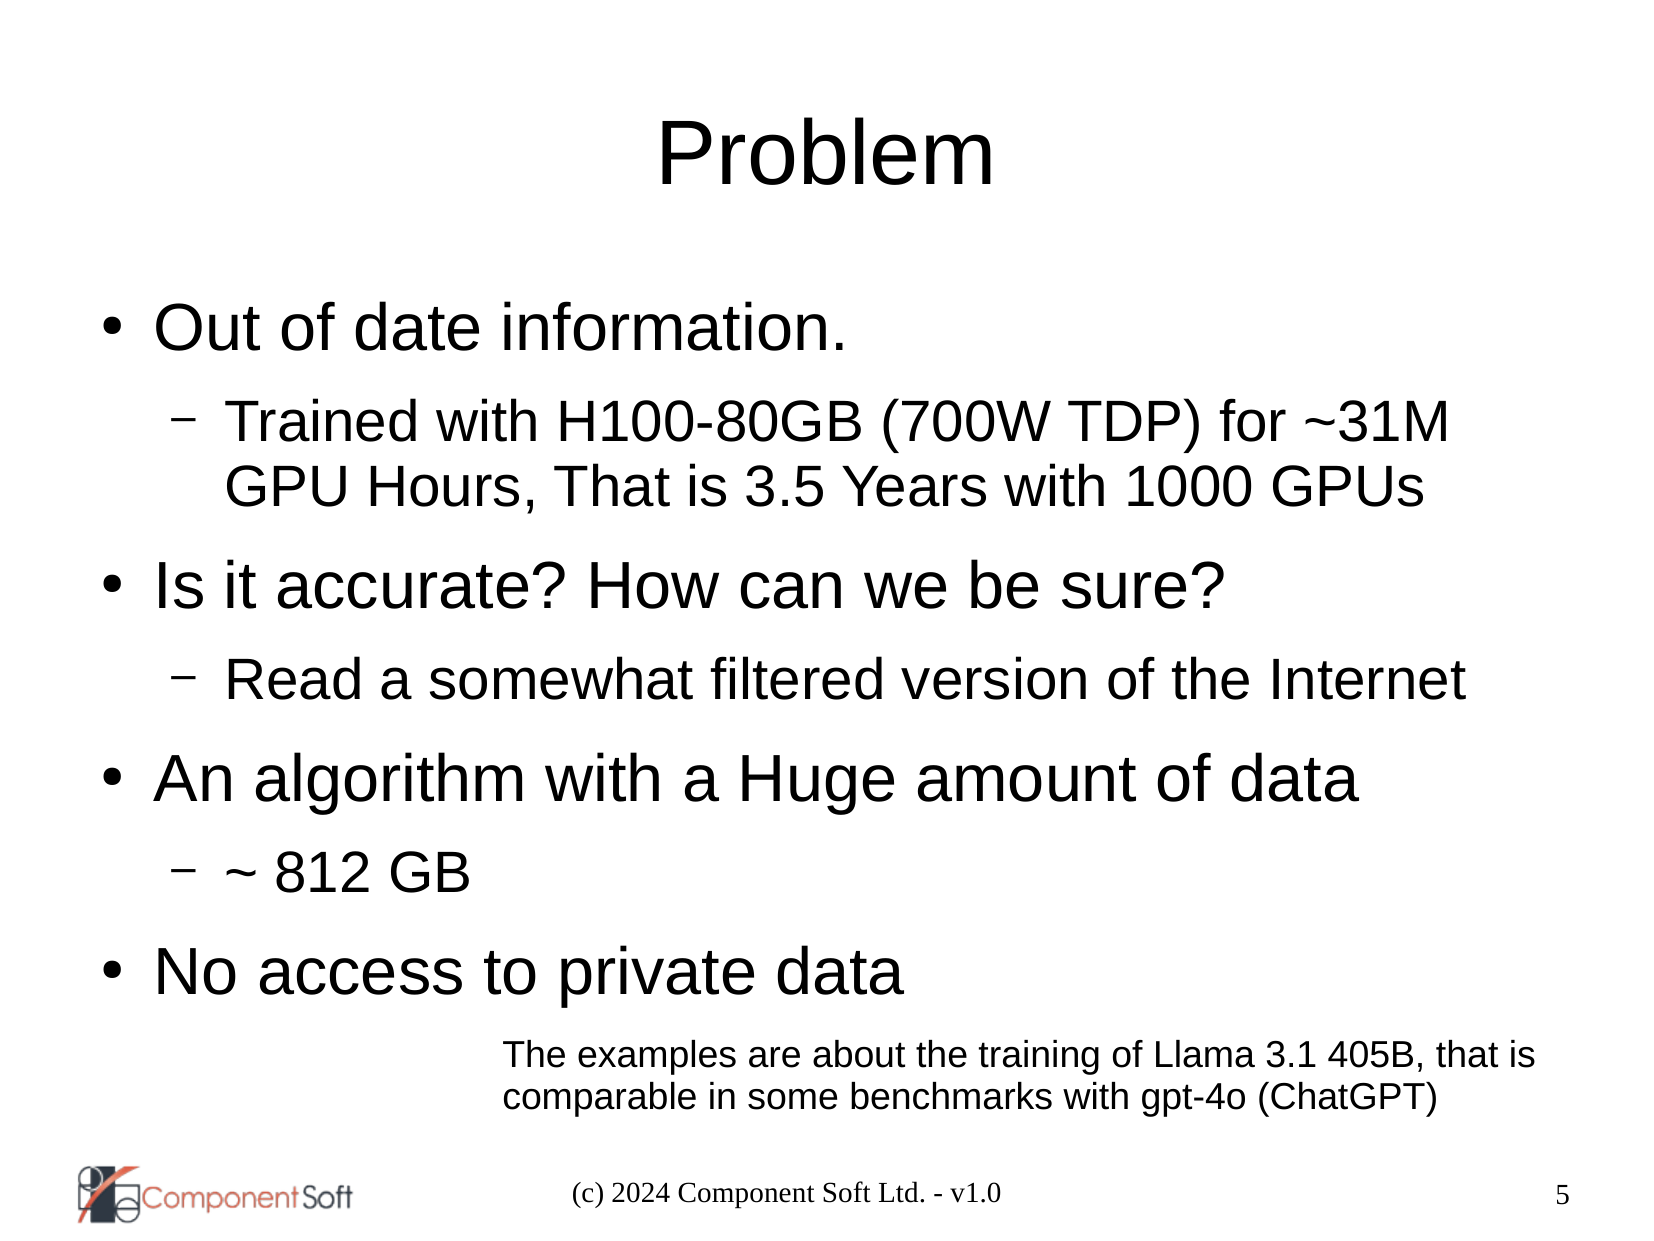

# Problem
Out of date information.
Trained with H100-80GB (700W TDP) for ~31M GPU Hours, That is 3.5 Years with 1000 GPUs
Is it accurate? How can we be sure?
Read a somewhat filtered version of the Internet
An algorithm with a Huge amount of data
~ 812 GB
No access to private data
The examples are about the training of Llama 3.1 405B, that is comparable in some benchmarks with gpt-4o (ChatGPT)
(c) 2024 Component Soft Ltd. - v1.0
5